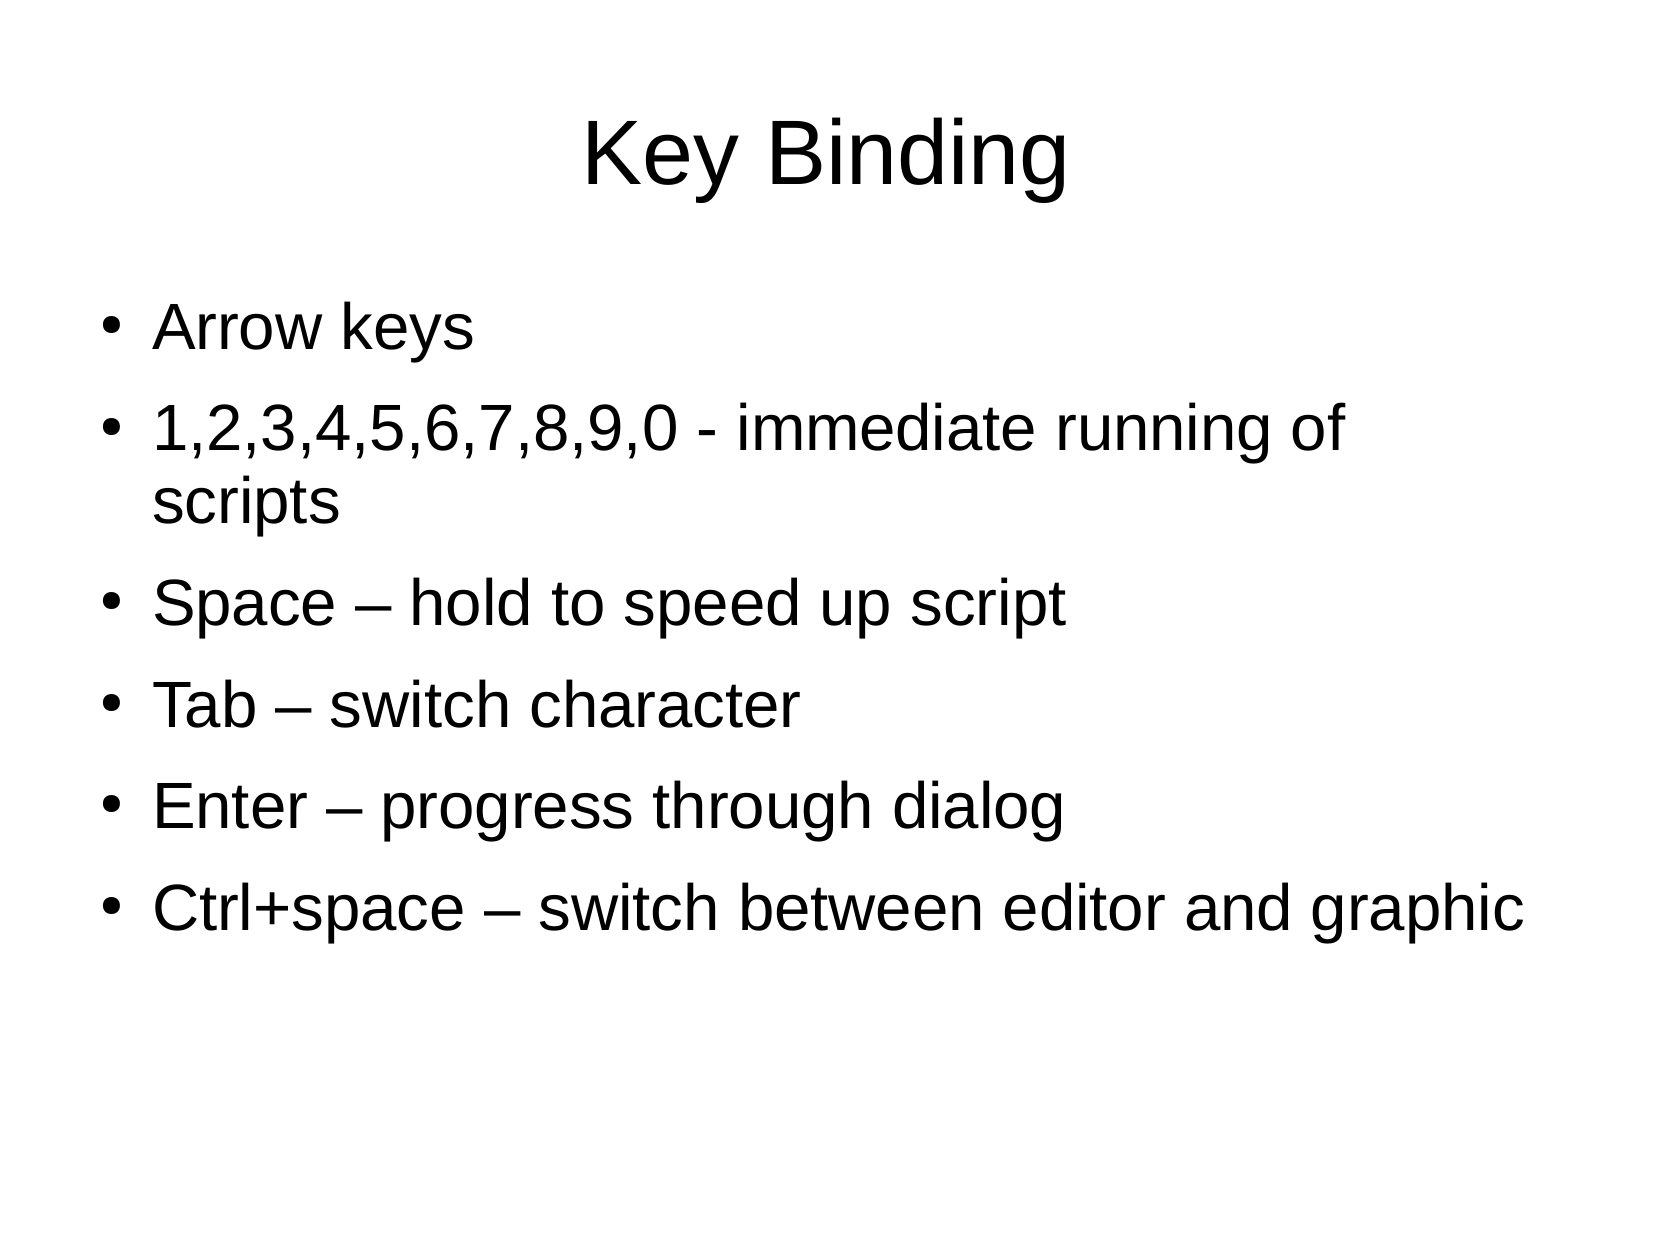

# Key Binding
Arrow keys
1,2,3,4,5,6,7,8,9,0 - immediate running of scripts
Space – hold to speed up script
Tab – switch character
Enter – progress through dialog
Ctrl+space – switch between editor and graphic